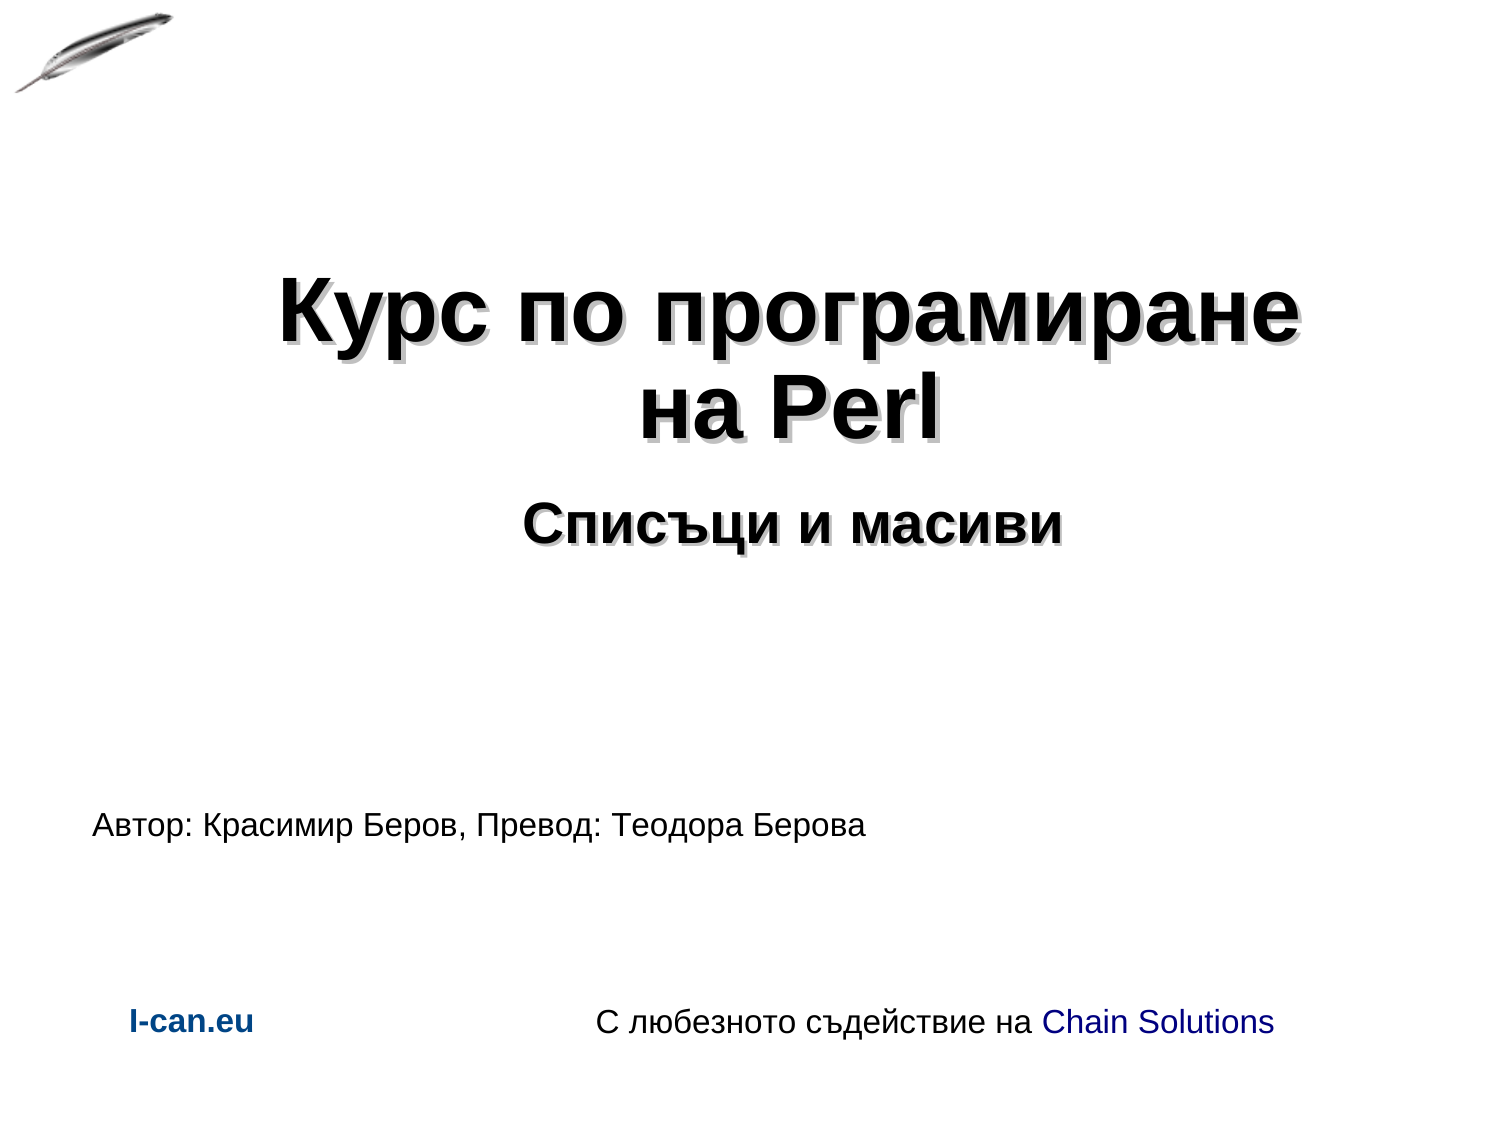

# Курс по програмиране на Perl
Списъци и масиви
Автор: Красимир Беров, Превод: Теодора Берова
I-can.eu
С любезното съдействие на Chain Solutions